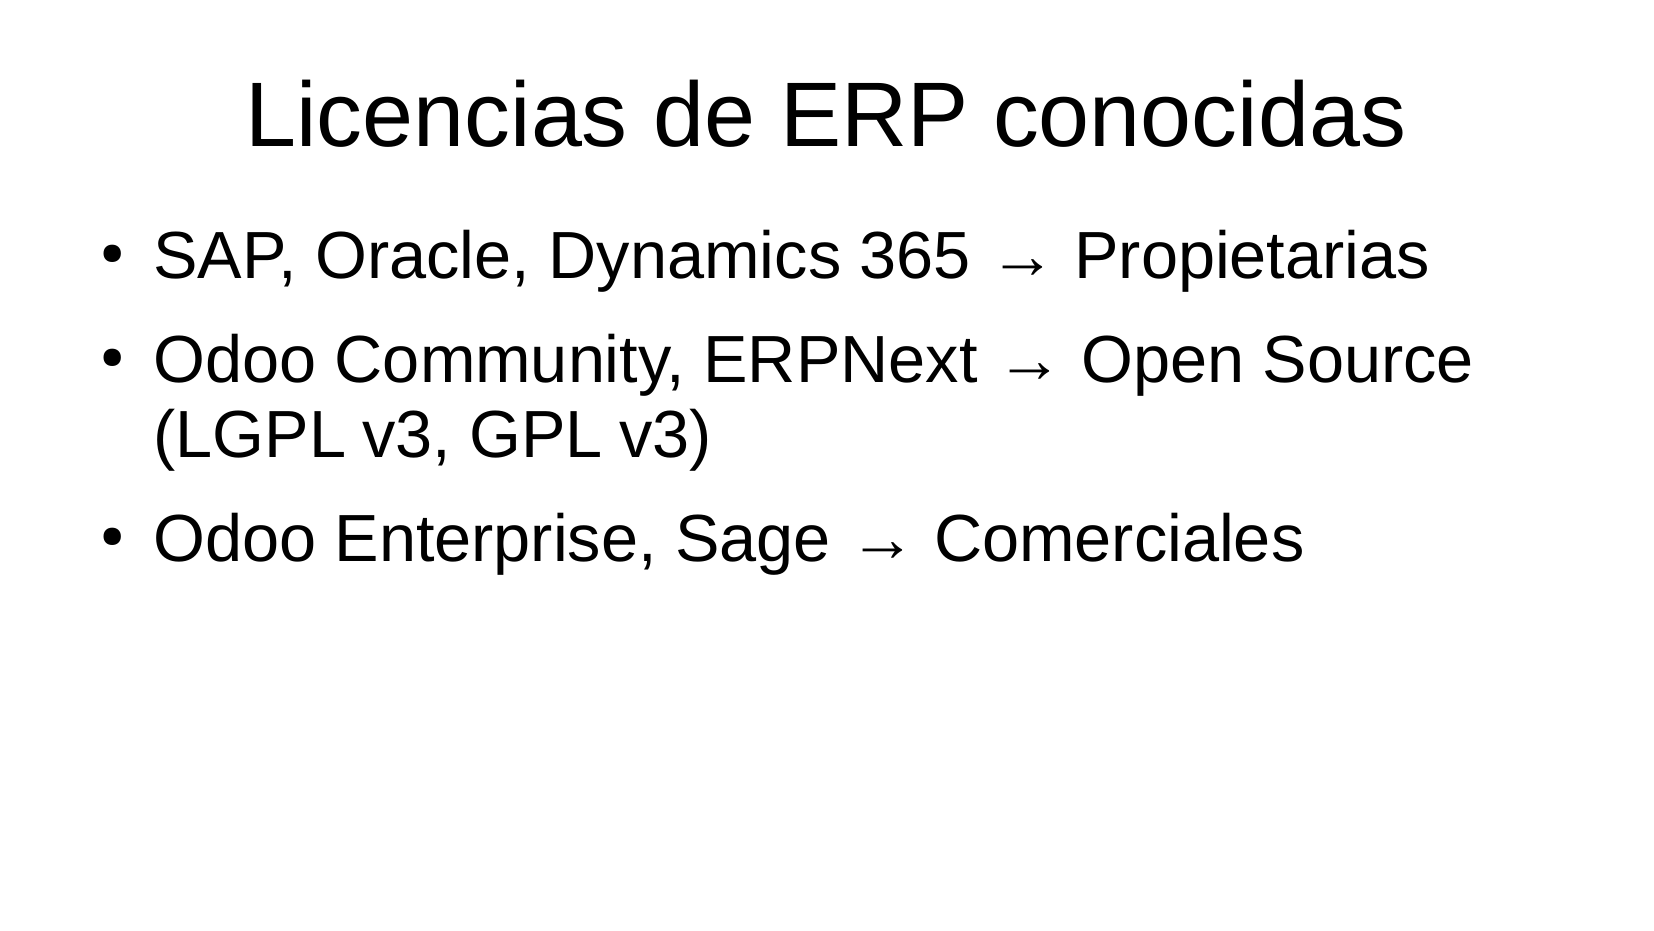

# Licencias de ERP conocidas
SAP, Oracle, Dynamics 365 → Propietarias
Odoo Community, ERPNext → Open Source (LGPL v3, GPL v3)
Odoo Enterprise, Sage → Comerciales